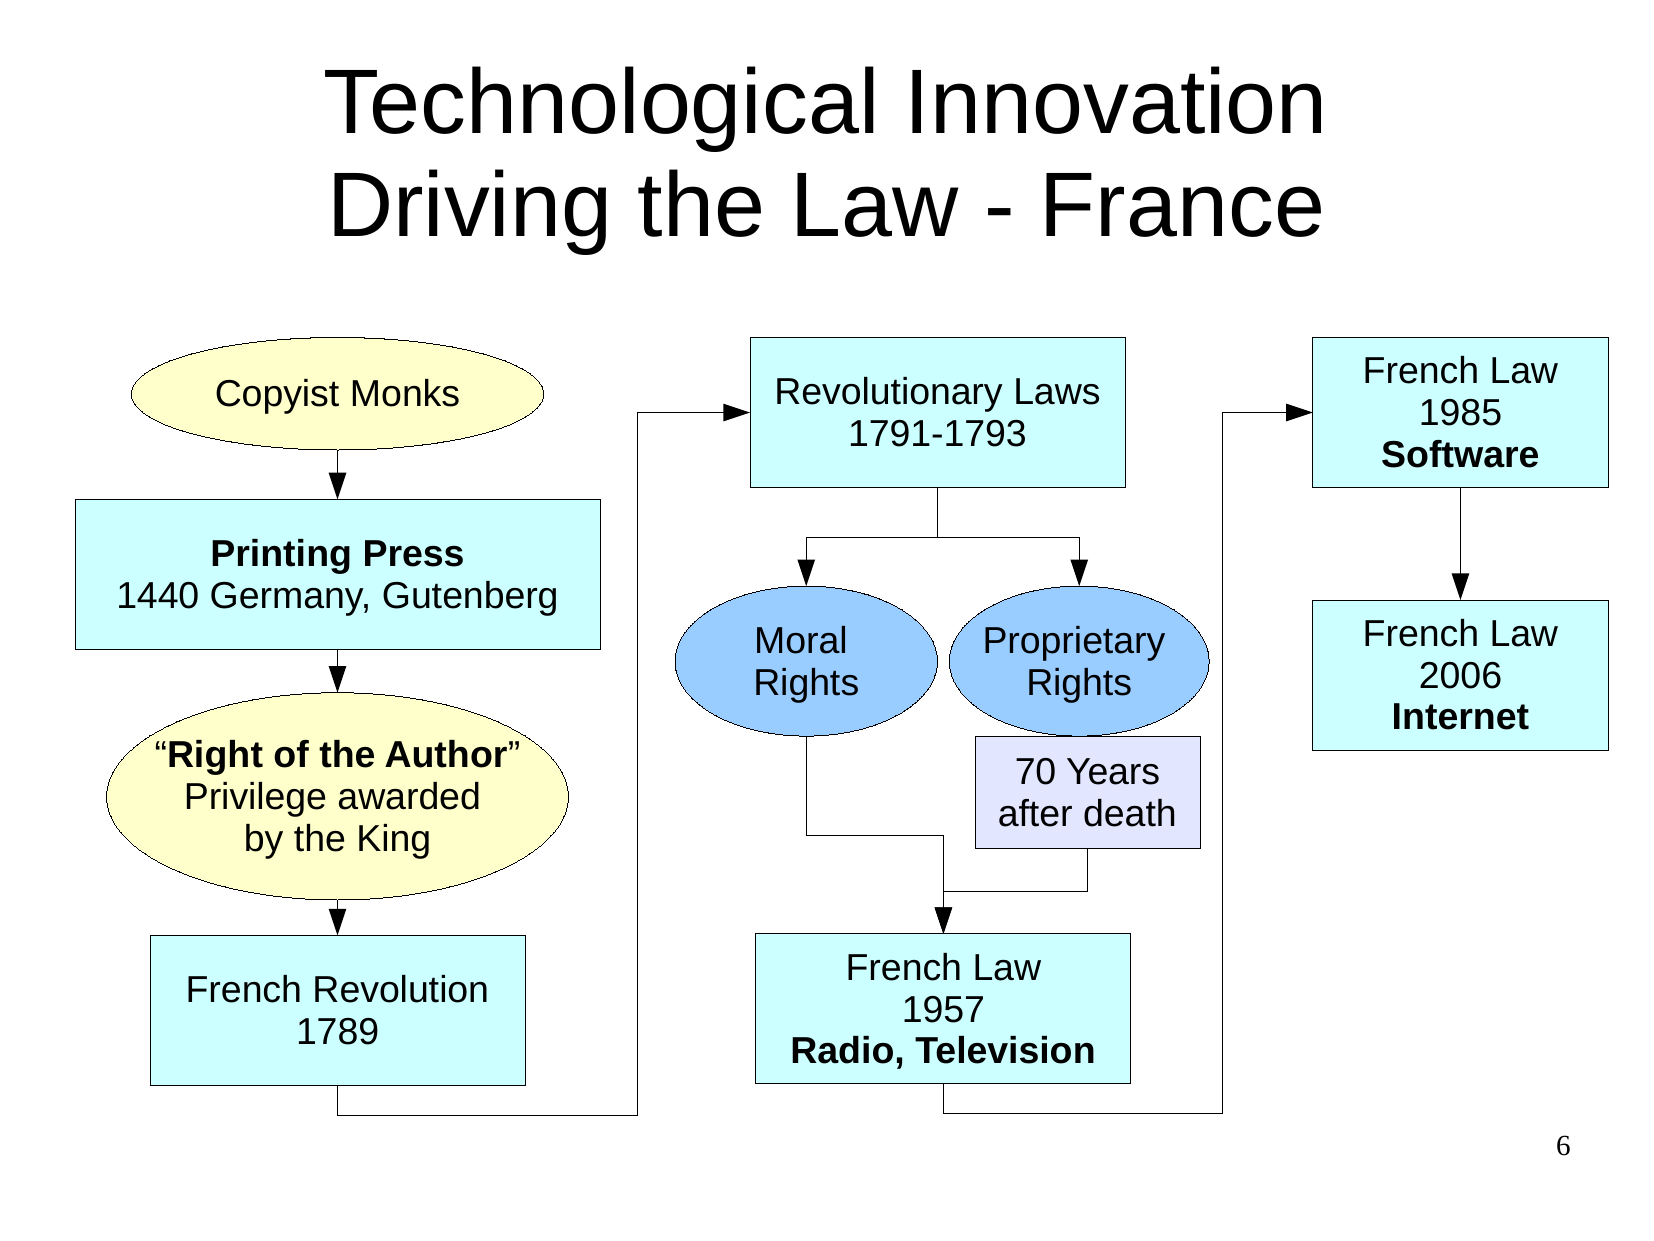

# Technological Innovation Driving the Law - France
Copyist Monks
Revolutionary Laws
1791-1793
French Law
1985
Software
Printing Press
1440 Germany, Gutenberg
Moral
Rights
Proprietary
Rights
French Law
2006
Internet
“Right of the Author”
Privilege awarded
by the King
70 Years
after death
French Law
1957
Radio, Television
French Revolution
1789
6